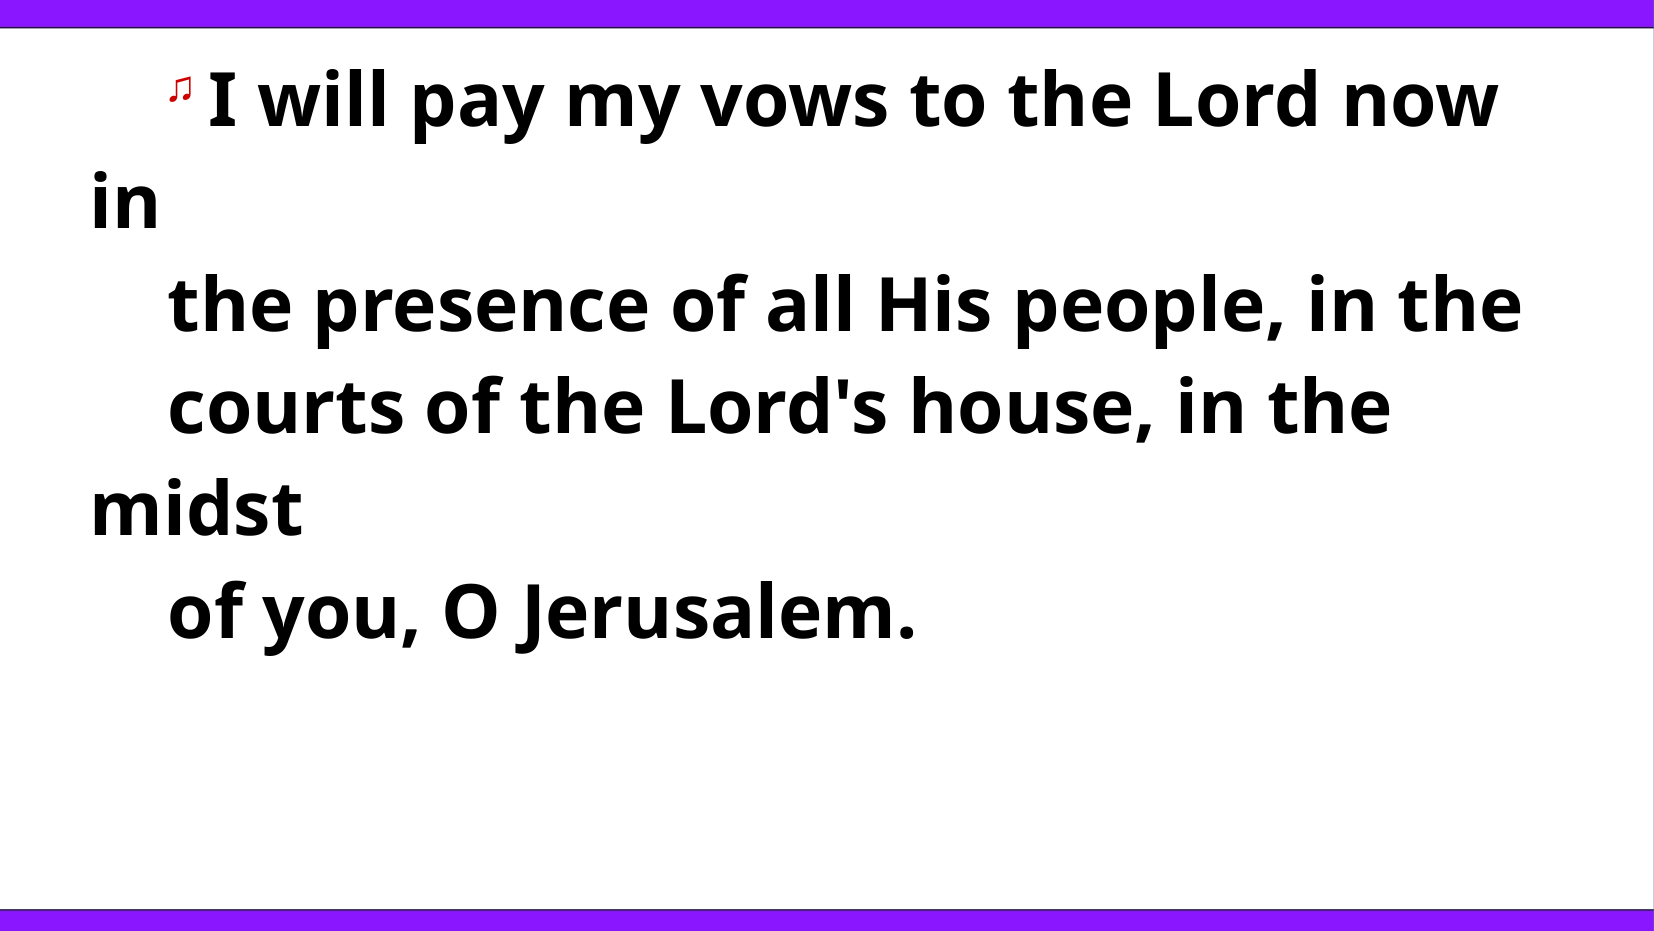

♫ I will pay my vows to the Lord now in
 the presence of all His people, in the
 courts of the Lord's house, in the midst
 of you, O Jerusalem.